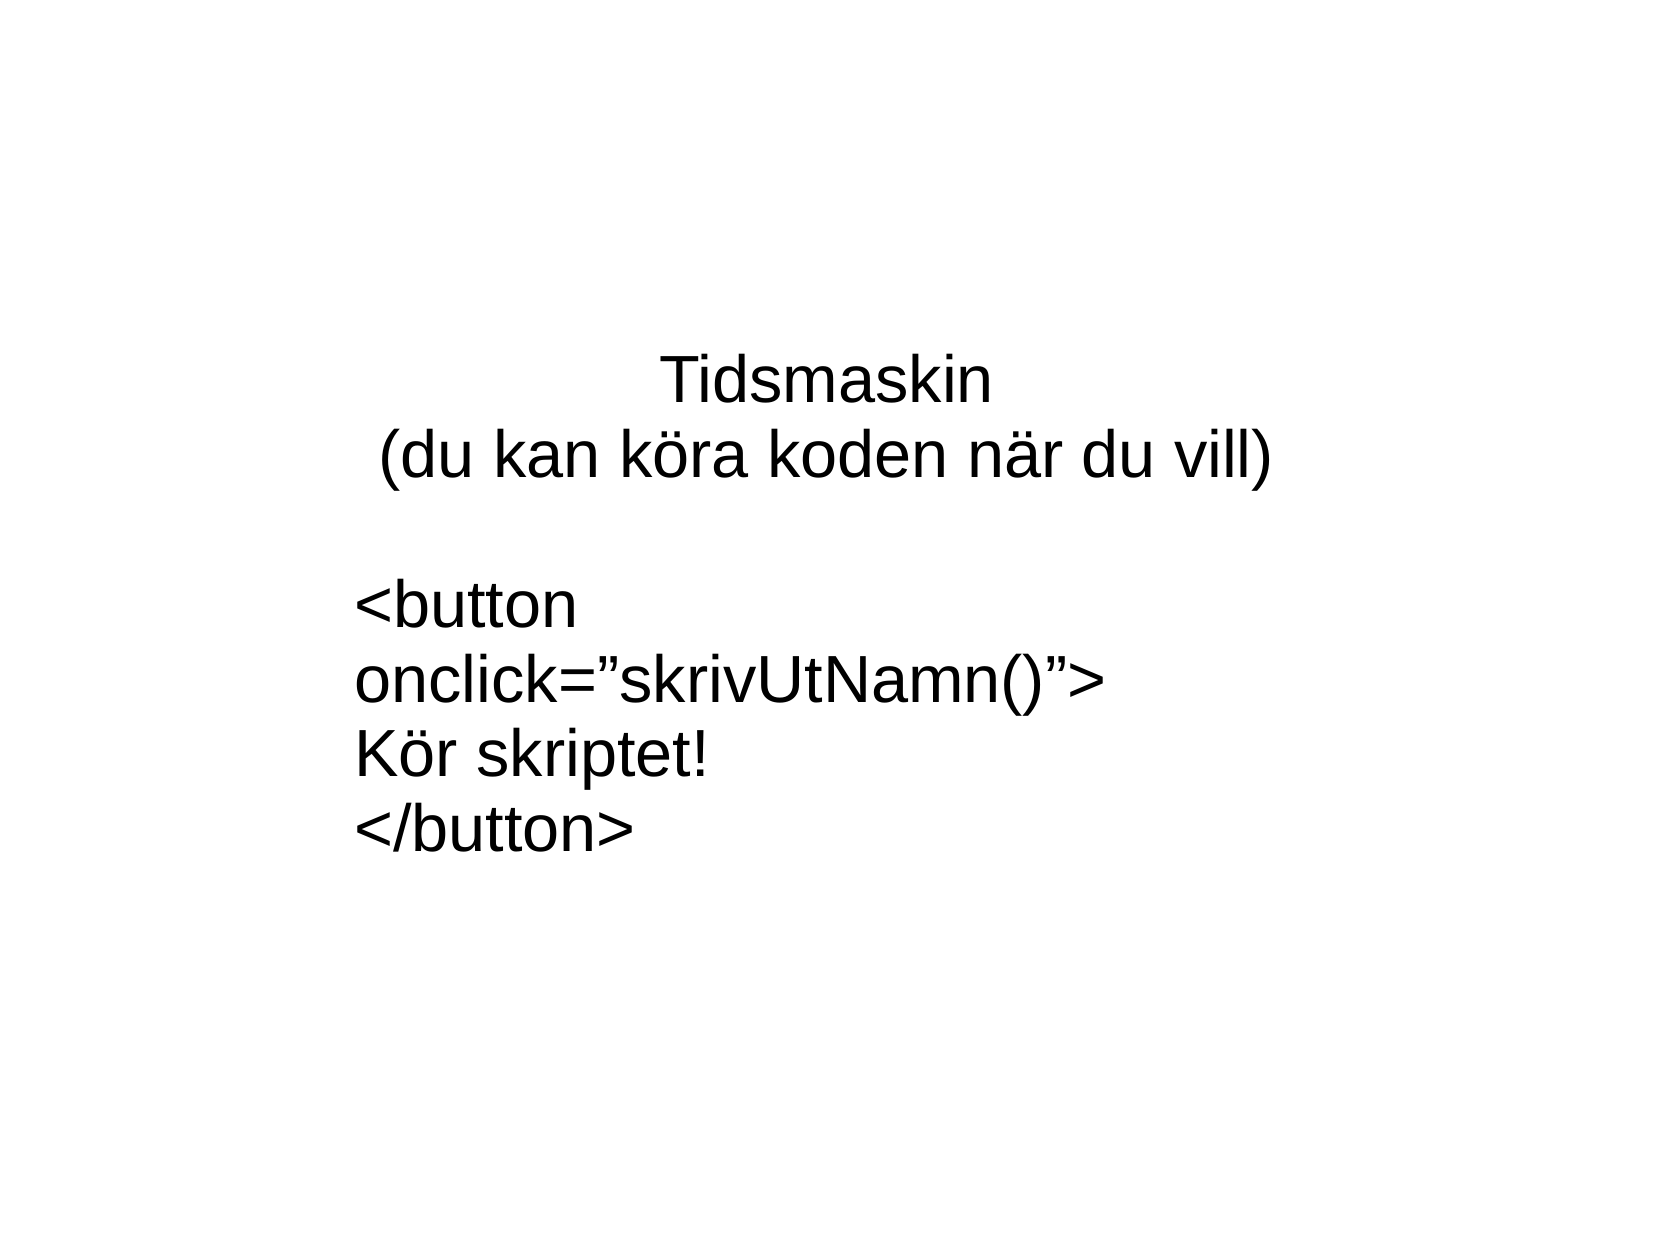

# Tidsmaskin
(du kan köra koden när du vill)
<button onclick=”skrivUtNamn()”>
Kör skriptet!
</button>